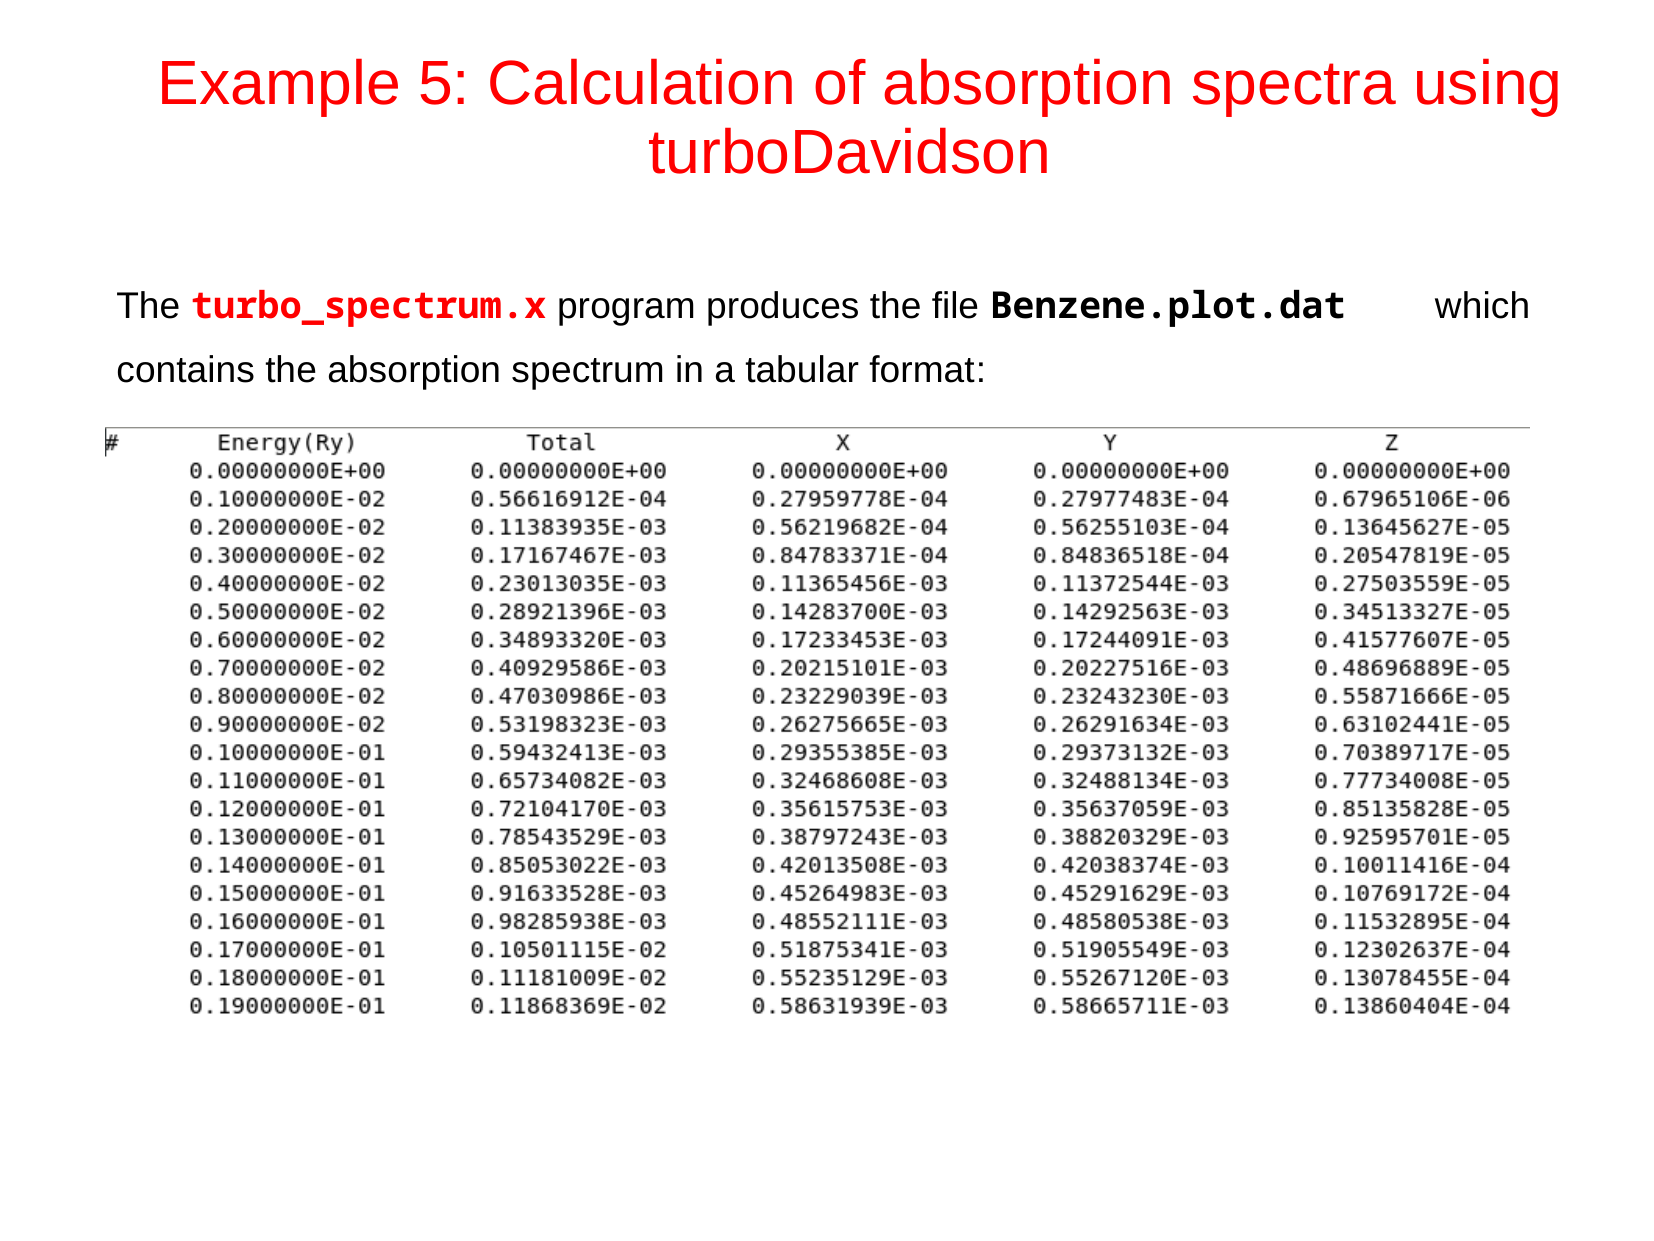

Example 5: Calculation of absorption spectra using turboDavidson
# The turbo_spectrum.x program produces the file Benzene.plot.dat which contains the absorption spectrum in a tabular format: